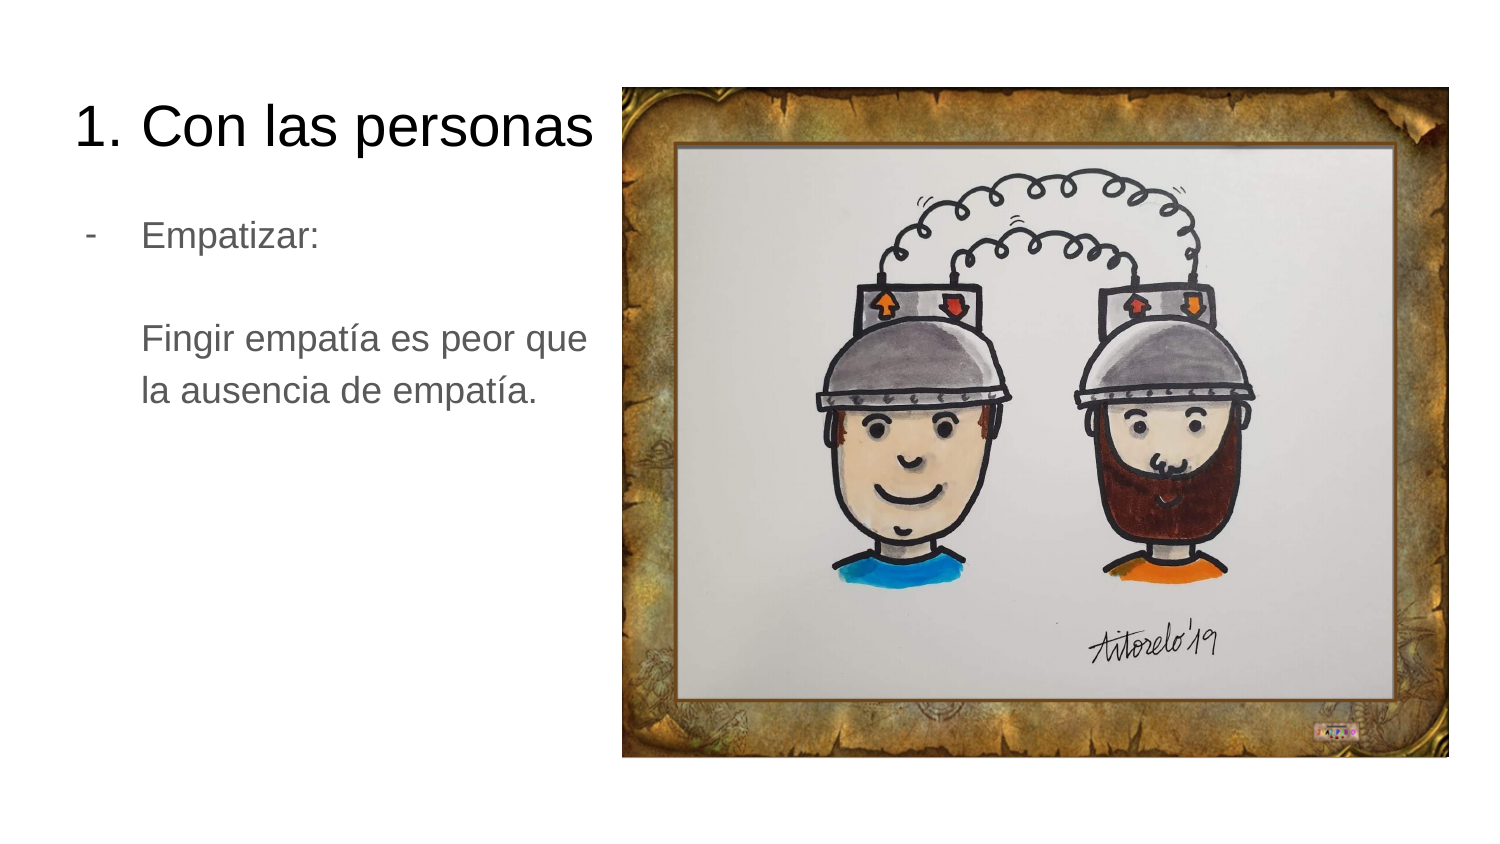

# Con las personas
Empatizar:
Fingir empatía es peor que
la ausencia de empatía.